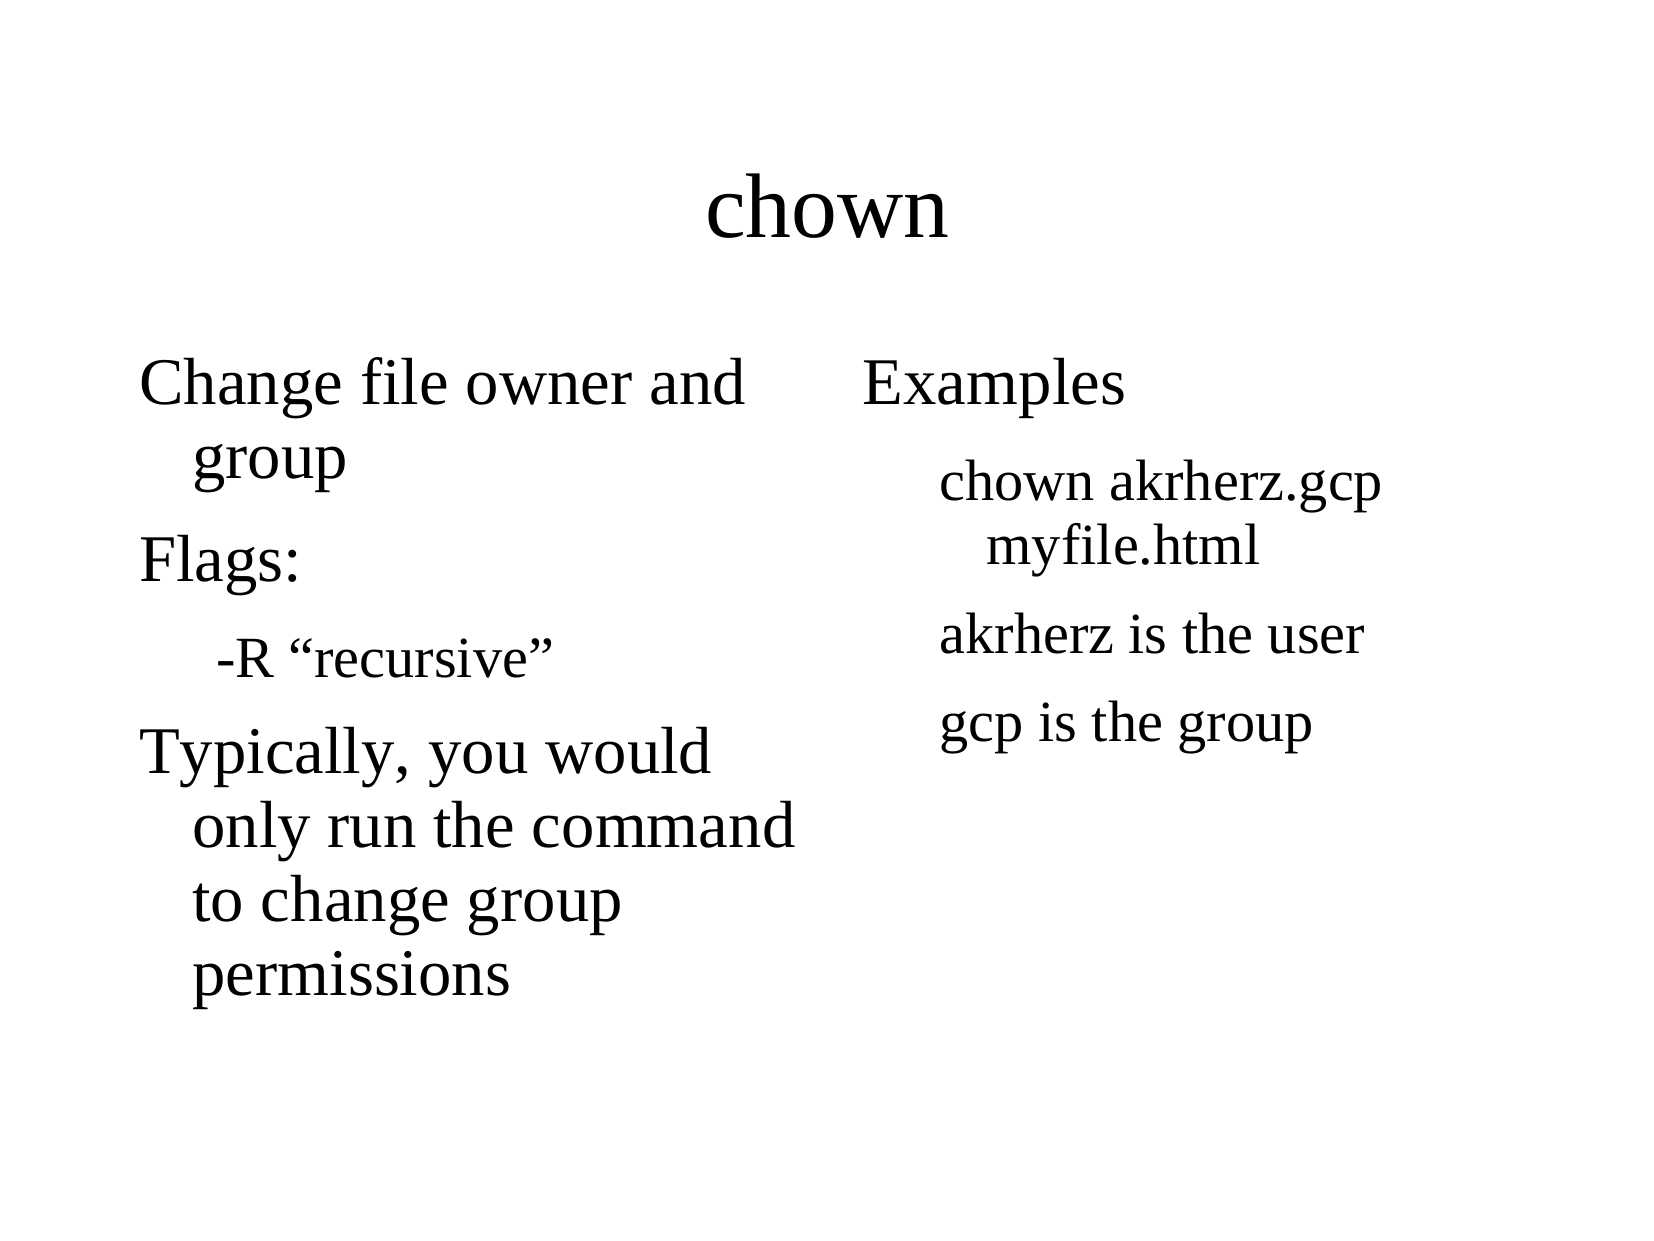

# chown
Change file owner and group
Flags:
-R “recursive”
Typically, you would only run the command to change group permissions
Examples
chown akrherz.gcp myfile.html
akrherz is the user
gcp is the group